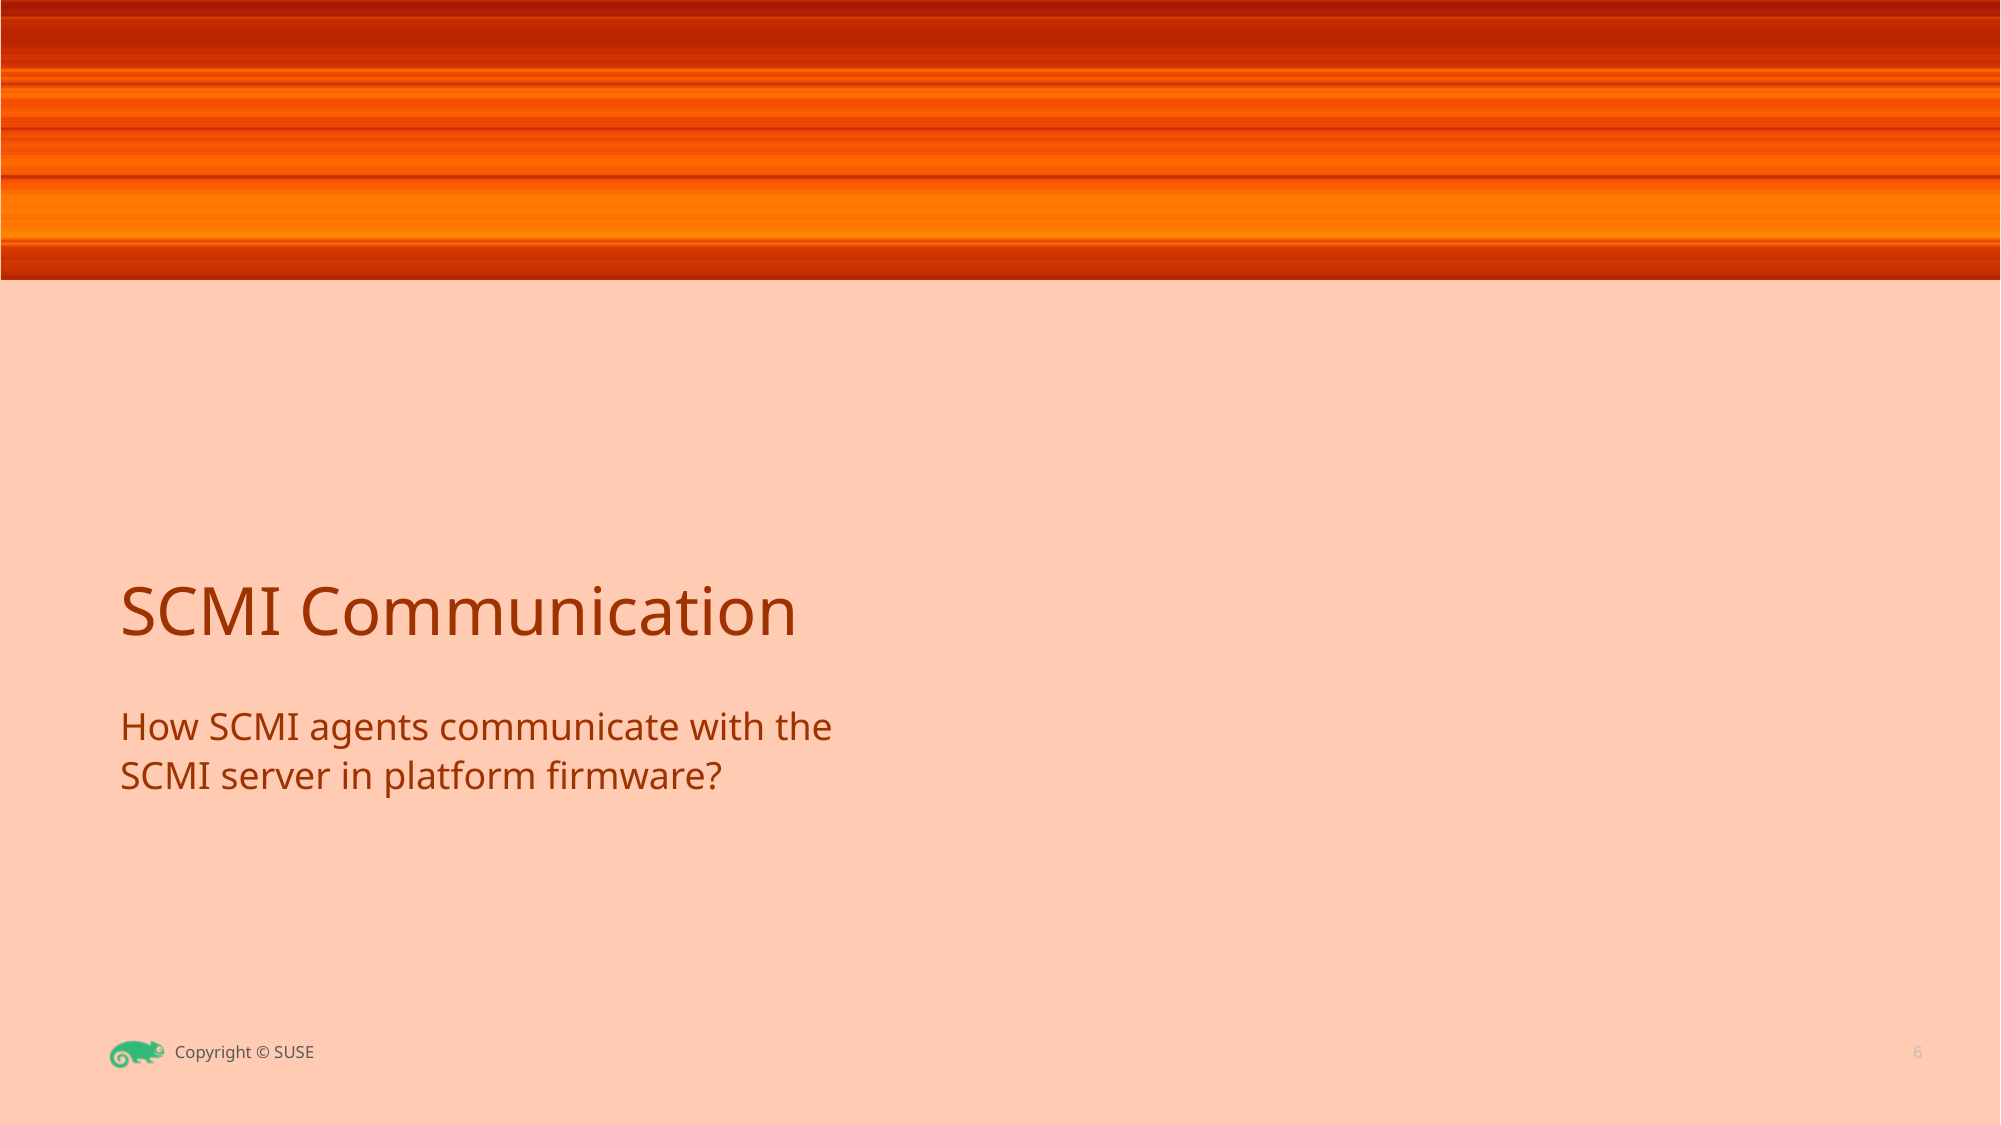

SCMI Communication
# How SCMI agents communicate with the SCMI server in platform firmware?